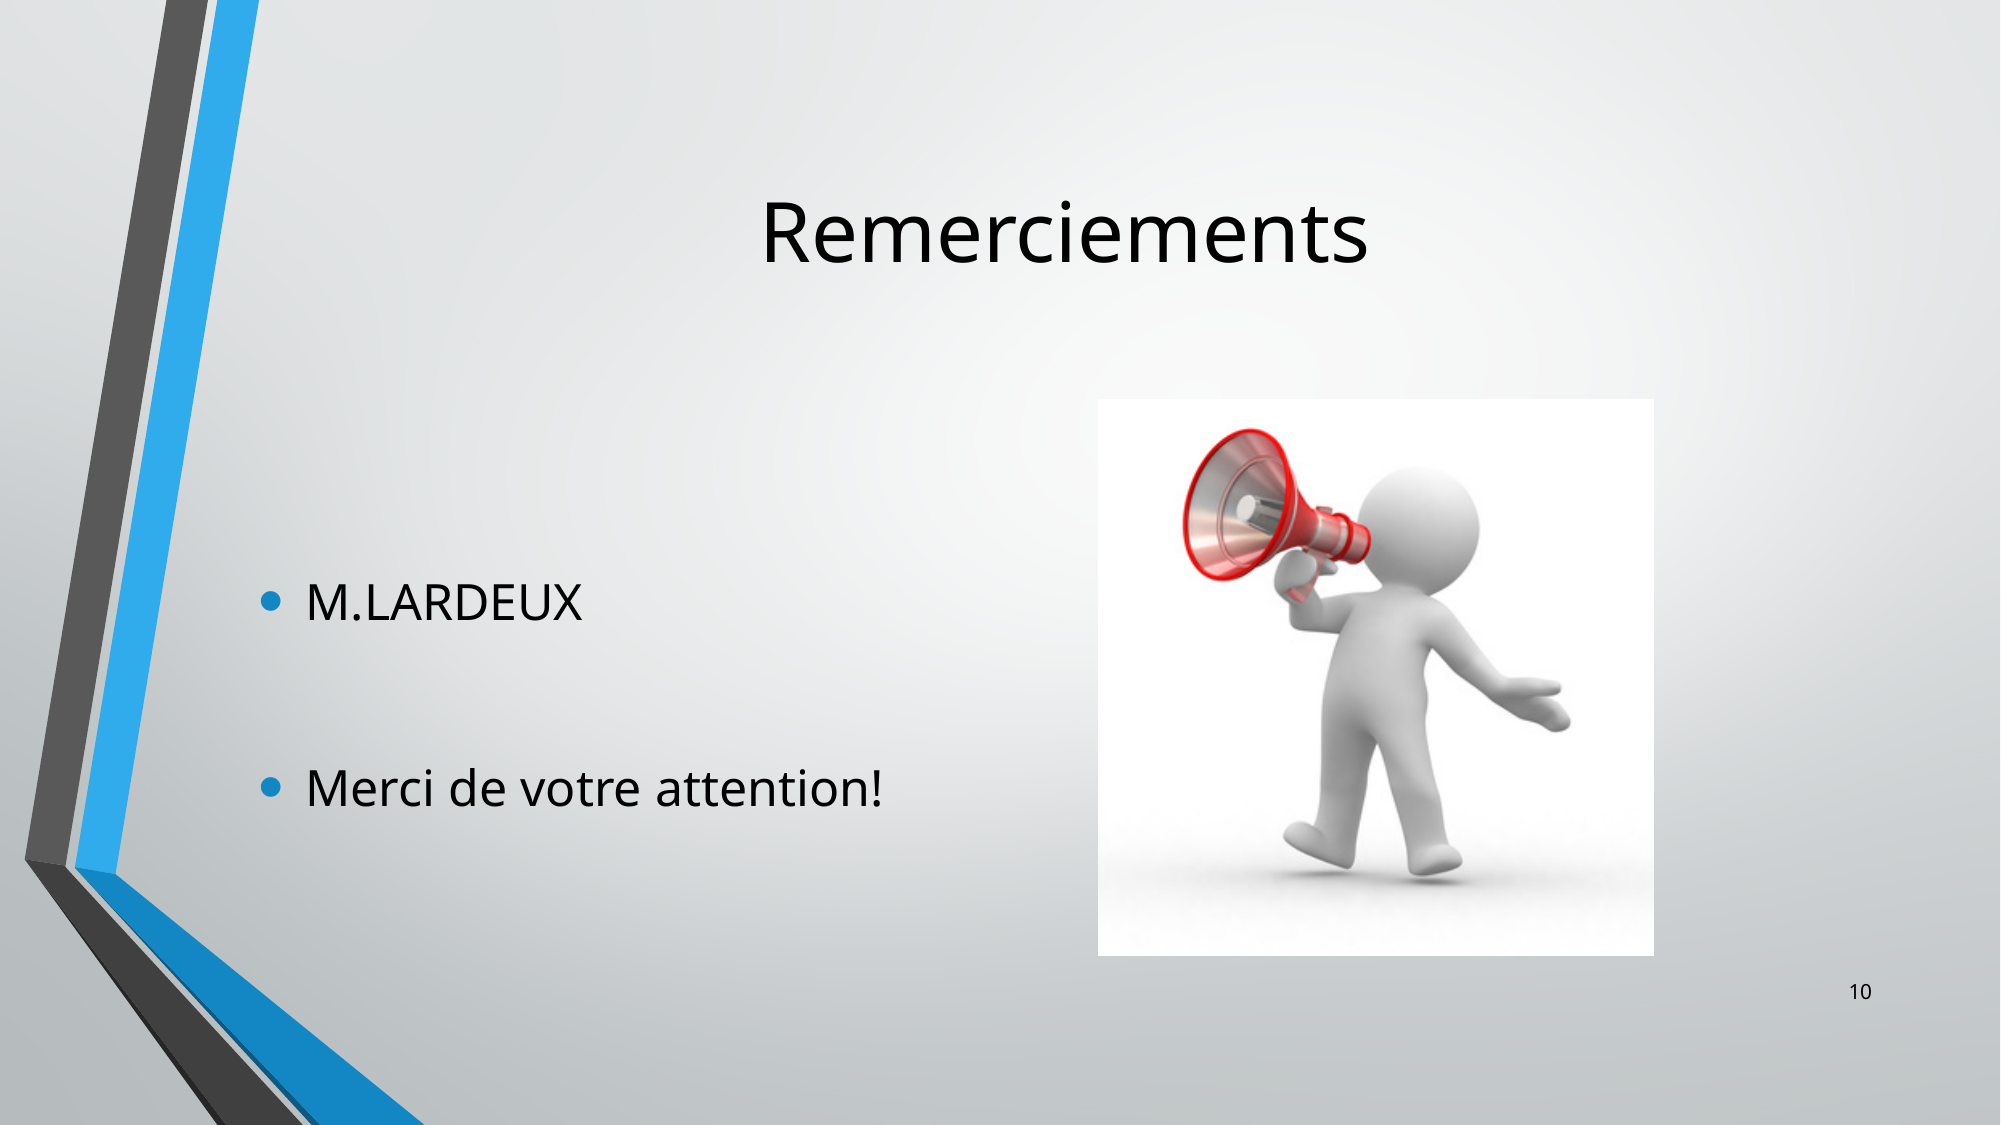

# Remerciements
M.LARDEUX
Merci de votre attention!
10
LP LL - Algorithme de Huffman